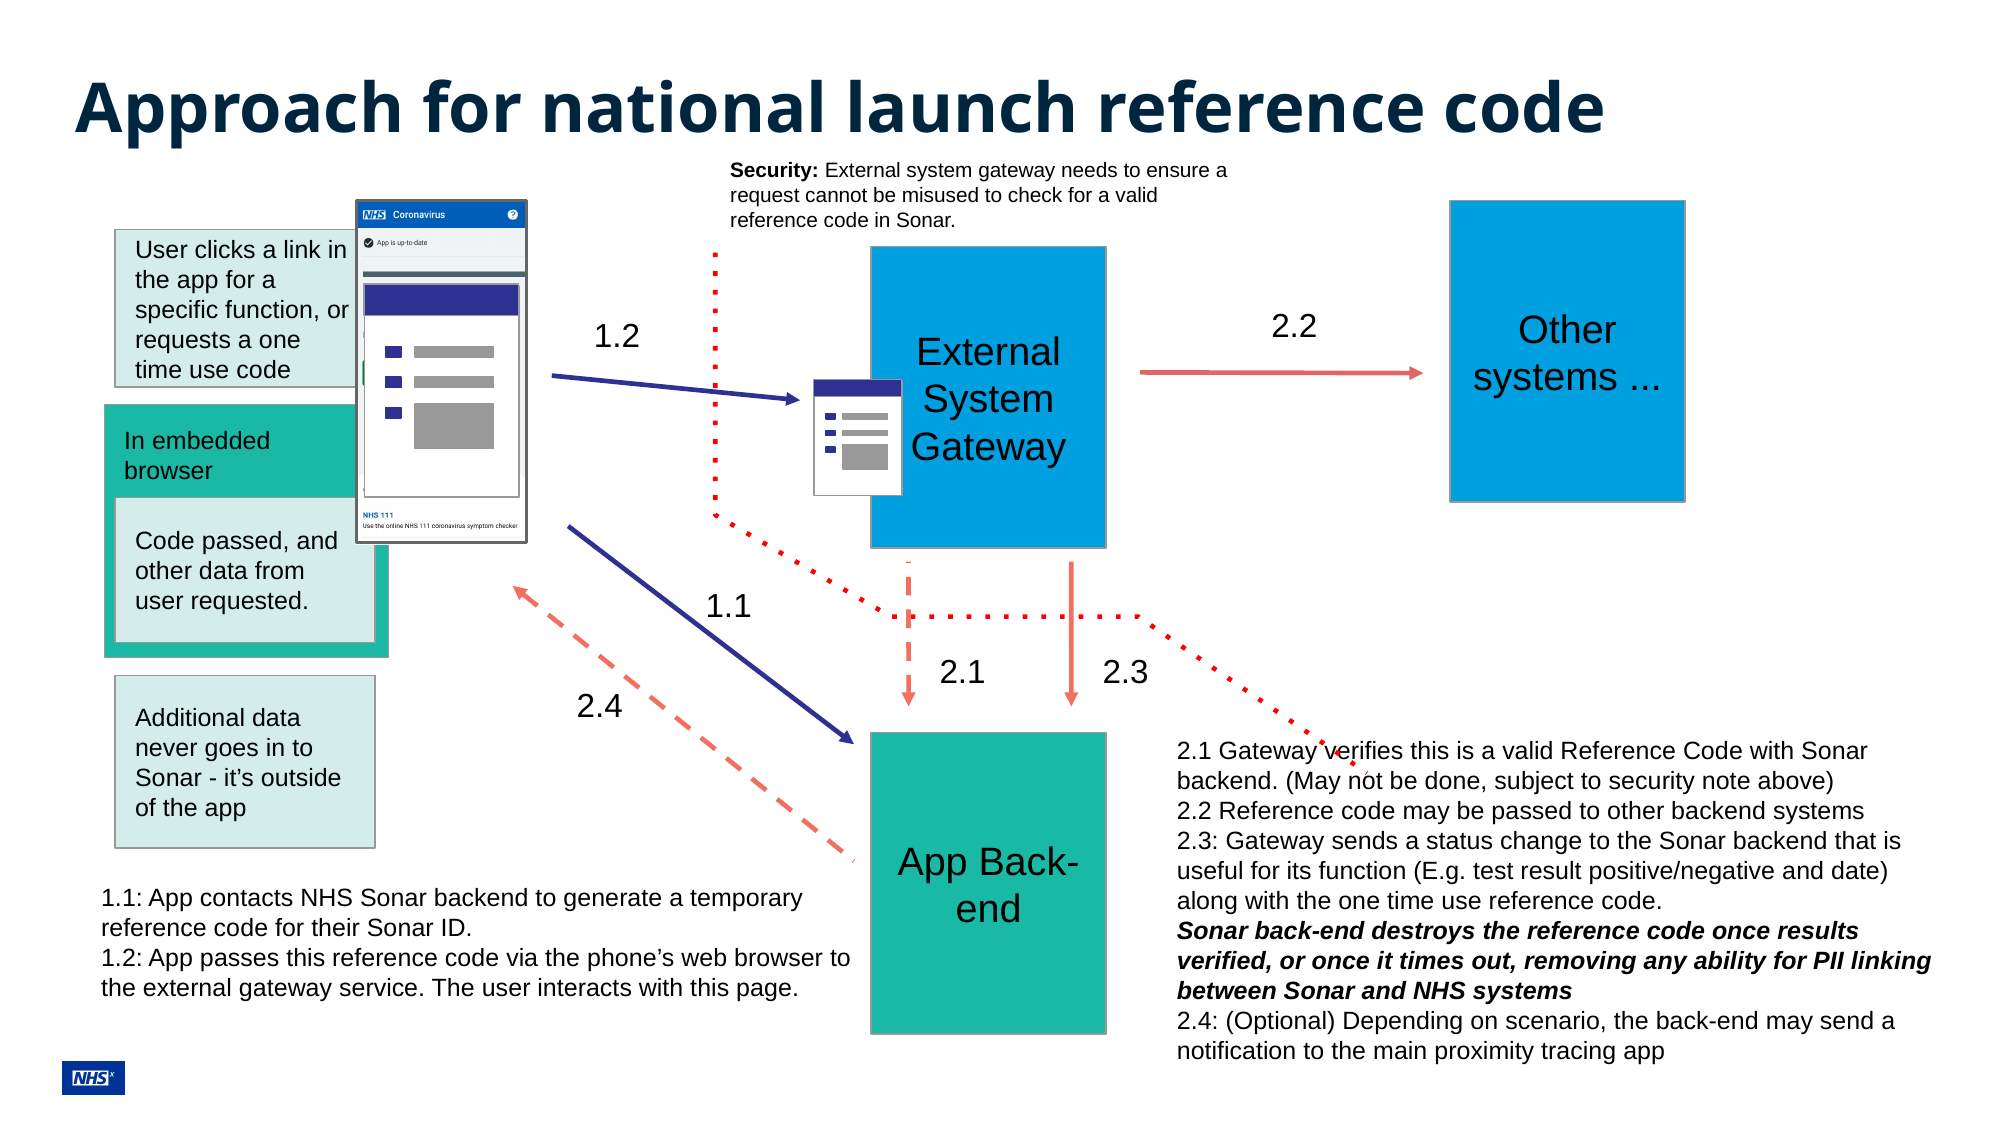

# Approach for national launch reference code
Security: External system gateway needs to ensure a request cannot be misused to check for a valid reference code in Sonar.
Other systems ...
User clicks a link in the app for a specific function, or requests a one time use code
External System Gateway
2.2
1.2
In embedded
browser
Code passed, and other data from user requested.
1.1
2.1
2.3
2.4
Additional data never goes in to Sonar - it’s outside of the app
2.1 Gateway verifies this is a valid Reference Code with Sonar backend. (May not be done, subject to security note above)
2.2 Reference code may be passed to other backend systems
2.3: Gateway sends a status change to the Sonar backend that is useful for its function (E.g. test result positive/negative and date) along with the one time use reference code.
Sonar back-end destroys the reference code once results verified, or once it times out, removing any ability for PII linking between Sonar and NHS systems
2.4: (Optional) Depending on scenario, the back-end may send a notification to the main proximity tracing app
App Back-end
1.1: App contacts NHS Sonar backend to generate a temporary reference code for their Sonar ID.
1.2: App passes this reference code via the phone’s web browser to the external gateway service. The user interacts with this page.